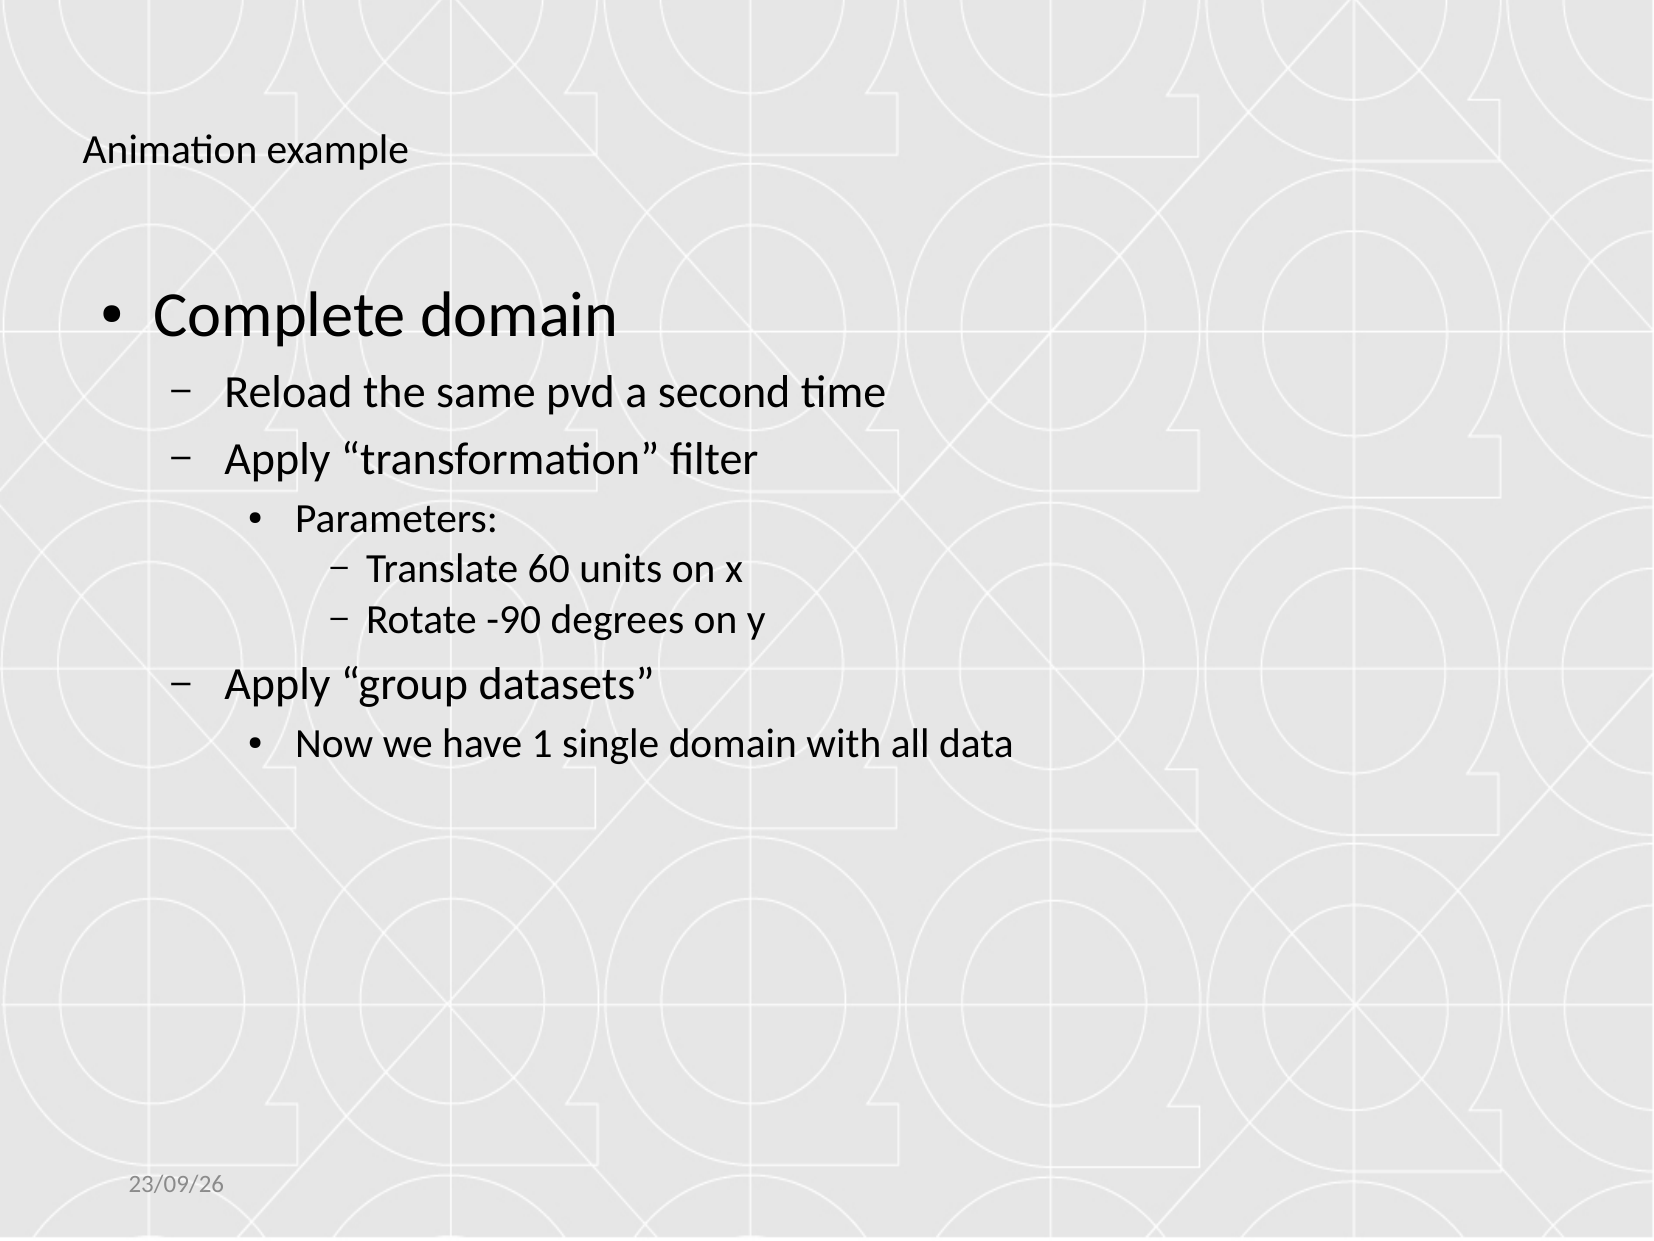

# Animation example
Complete domain
Reload the same pvd a second time
Apply “transformation” filter
Parameters:
Translate 60 units on x
Rotate -90 degrees on y
Apply “group datasets”
Now we have 1 single domain with all data